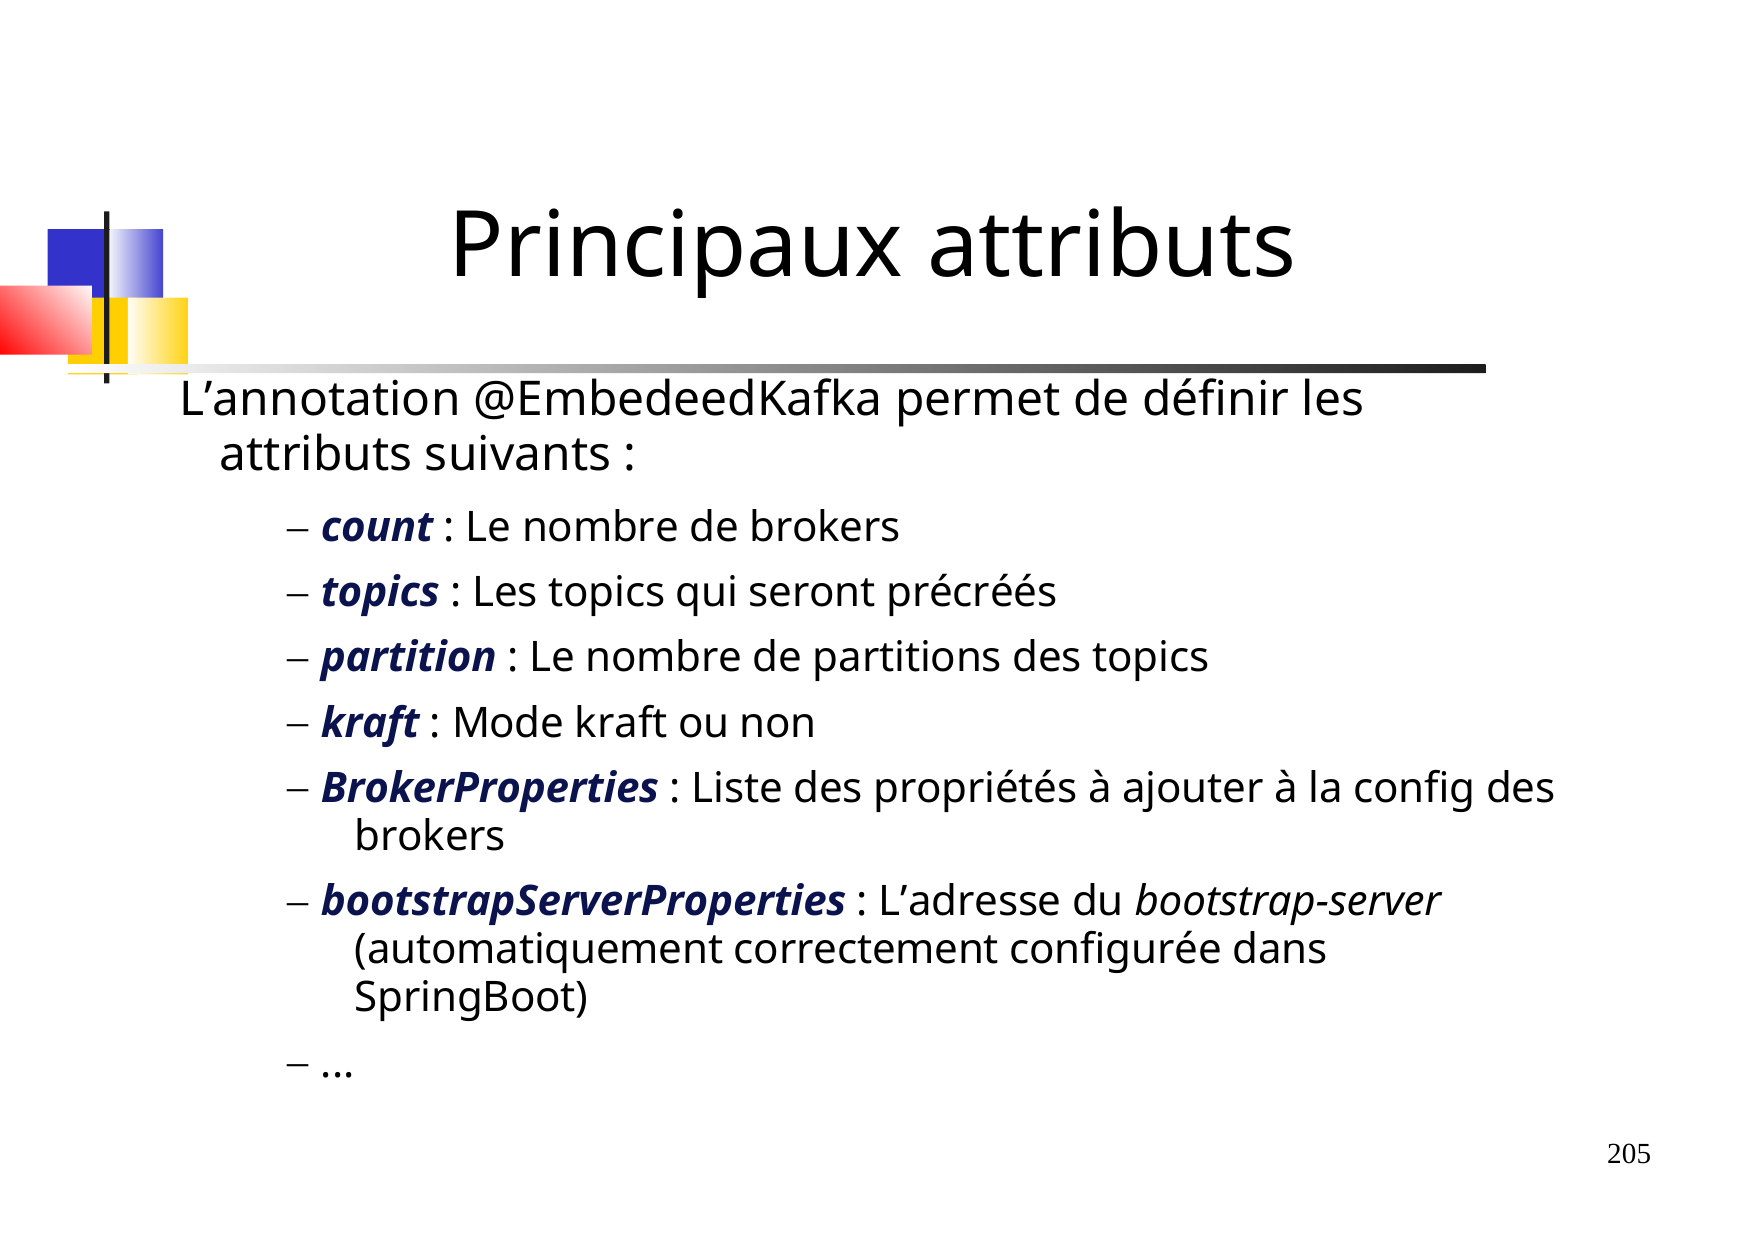

# Principaux attributs
L’annotation @EmbedeedKafka permet de définir les attributs suivants :
count : Le nombre de brokers
topics : Les topics qui seront précréés
partition : Le nombre de partitions des topics
kraft : Mode kraft ou non
BrokerProperties : Liste des propriétés à ajouter à la config des brokers
bootstrapServerProperties : L’adresse du bootstrap-server (automatiquement correctement configurée dans SpringBoot)
...